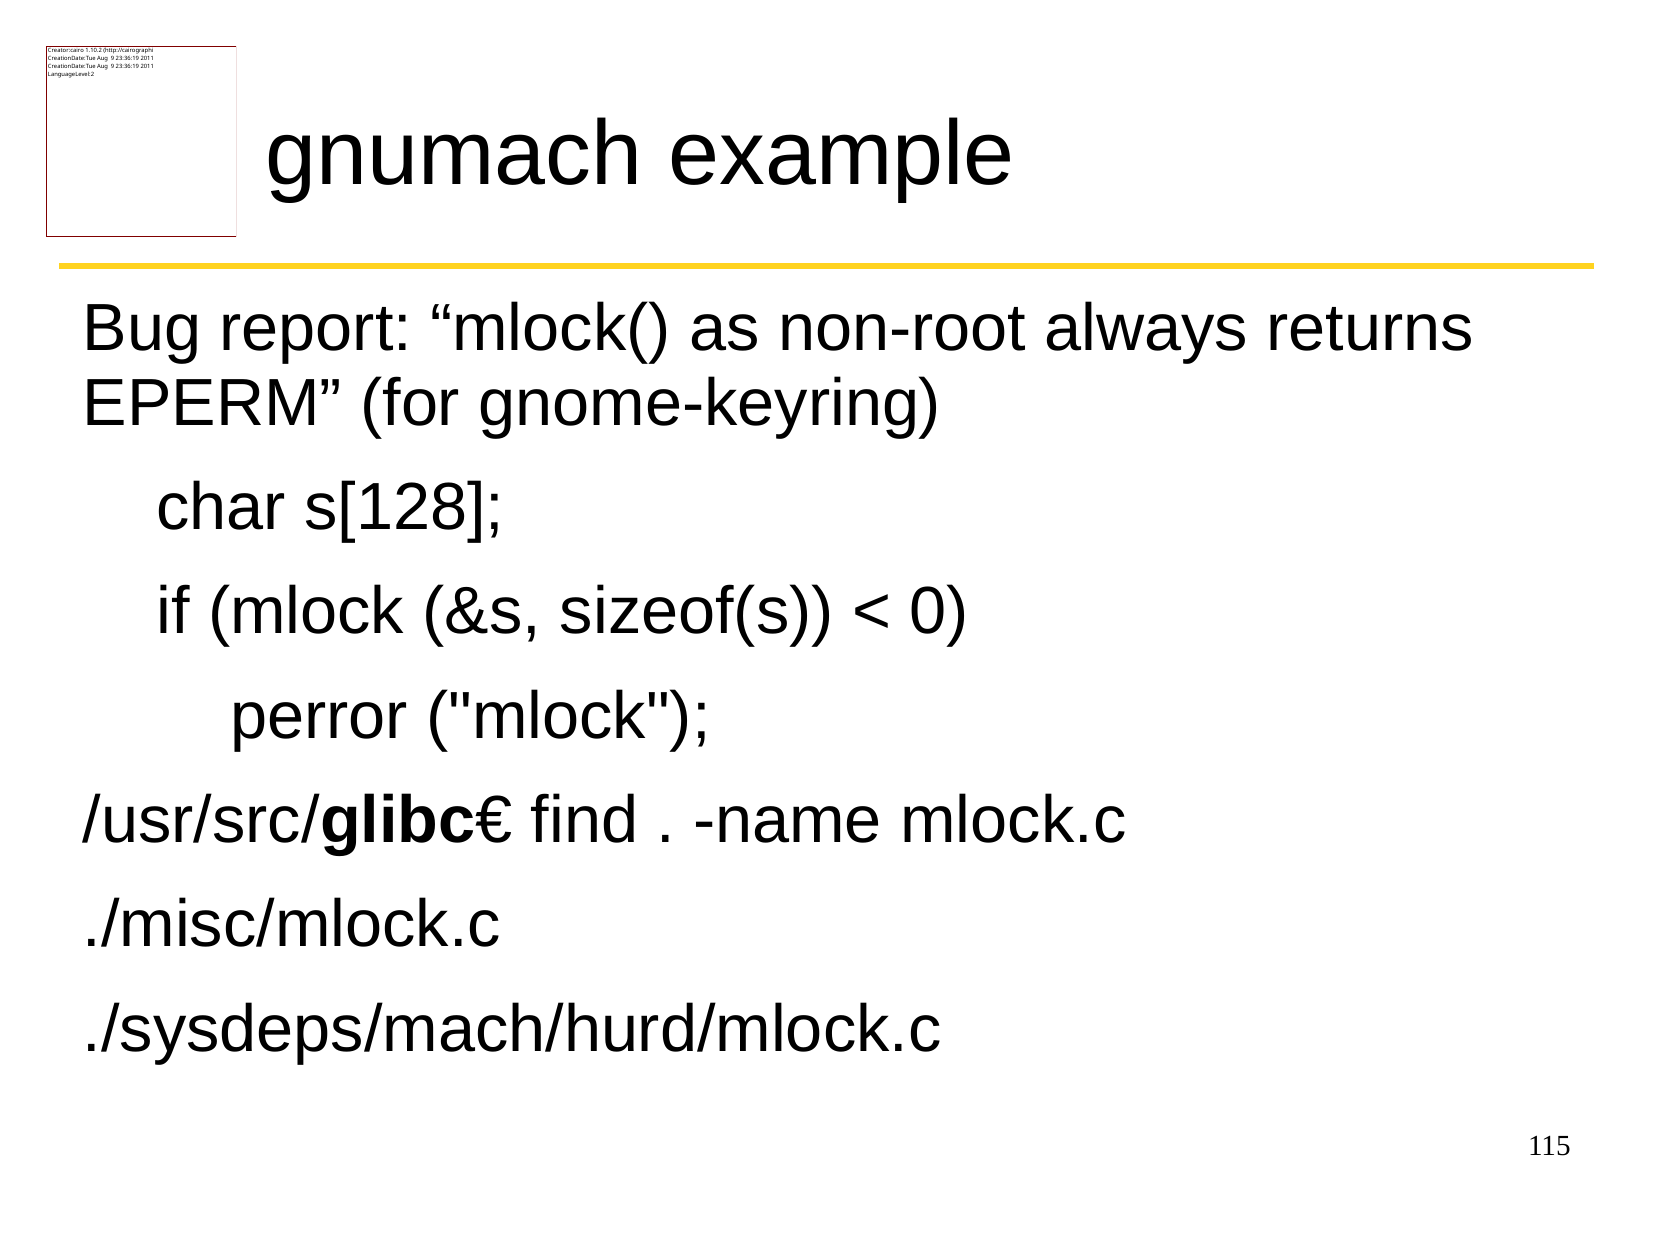

# gnumach example
Bug report: “mlock() as non-root always returns EPERM” (for gnome-keyring)
	char s[128];
	if (mlock (&s, sizeof(s)) < 0)
		perror ("mlock");
/usr/src/glibc€ find . -name mlock.c
./misc/mlock.c
./sysdeps/mach/hurd/mlock.c
115